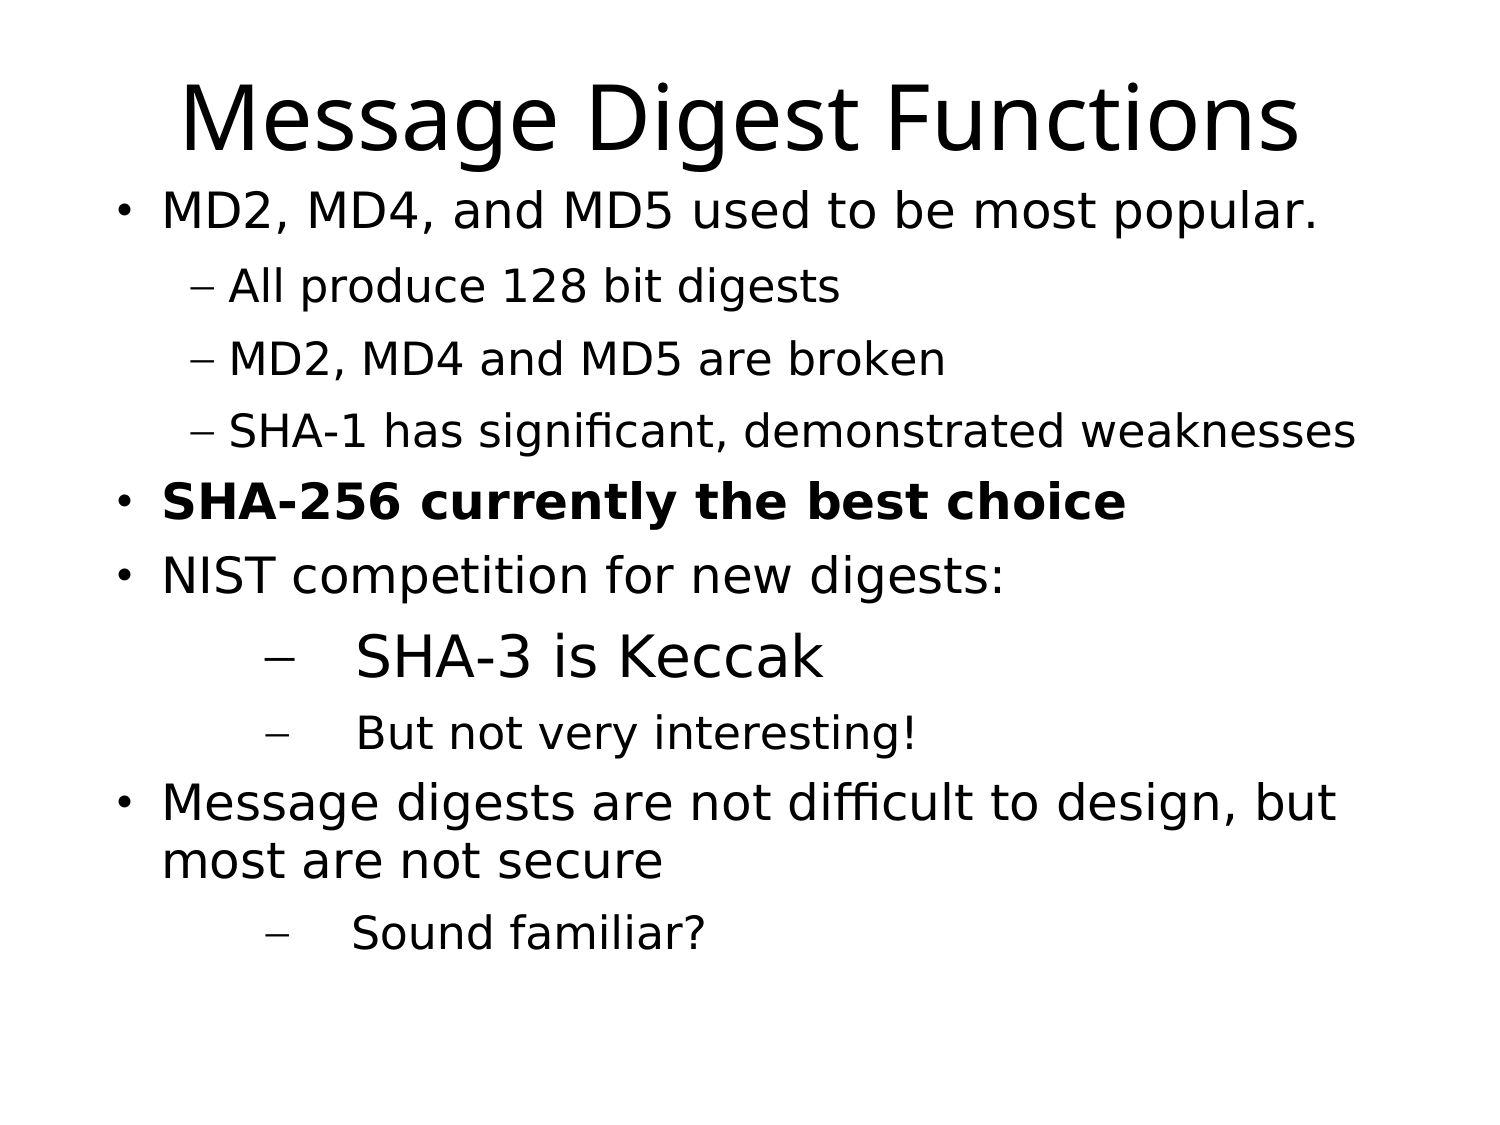

# Message Digest Functions
MD2, MD4, and MD5 used to be most popular.
All produce 128 bit digests
MD2, MD4 and MD5 are broken
SHA-1 has significant, demonstrated weaknesses
SHA-256 currently the best choice
NIST competition for new digests:
SHA-3 is Keccak
But not very interesting!
Message digests are not difficult to design, but most are not secure
Sound familiar?